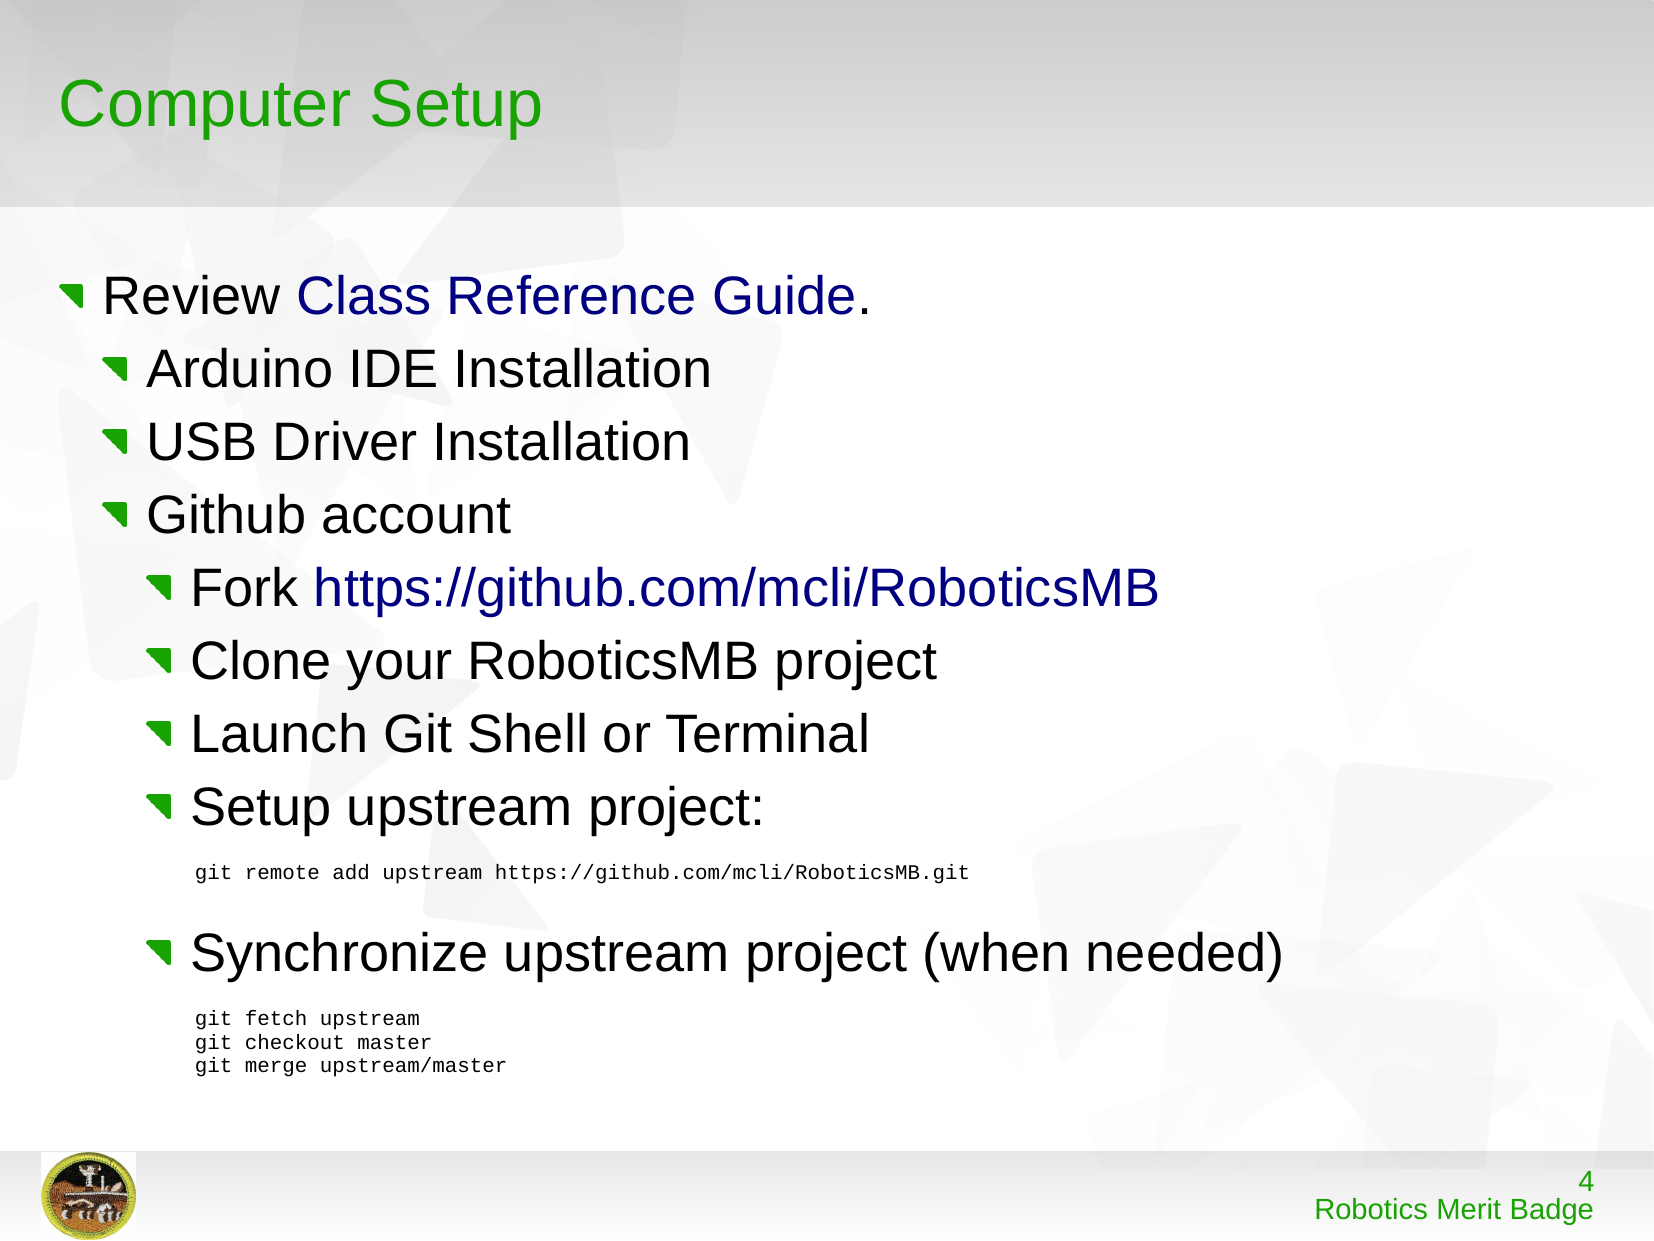

# Computer Setup
Review Class Reference Guide.
Arduino IDE Installation
USB Driver Installation
Github account
Fork https://github.com/mcli/RoboticsMB
Clone your RoboticsMB project
Launch Git Shell or Terminal
Setup upstream project:
Synchronize upstream project (when needed)
git remote add upstream https://github.com/mcli/RoboticsMB.git
git fetch upstream
git checkout master
git merge upstream/master
4
Robotics Merit Badge